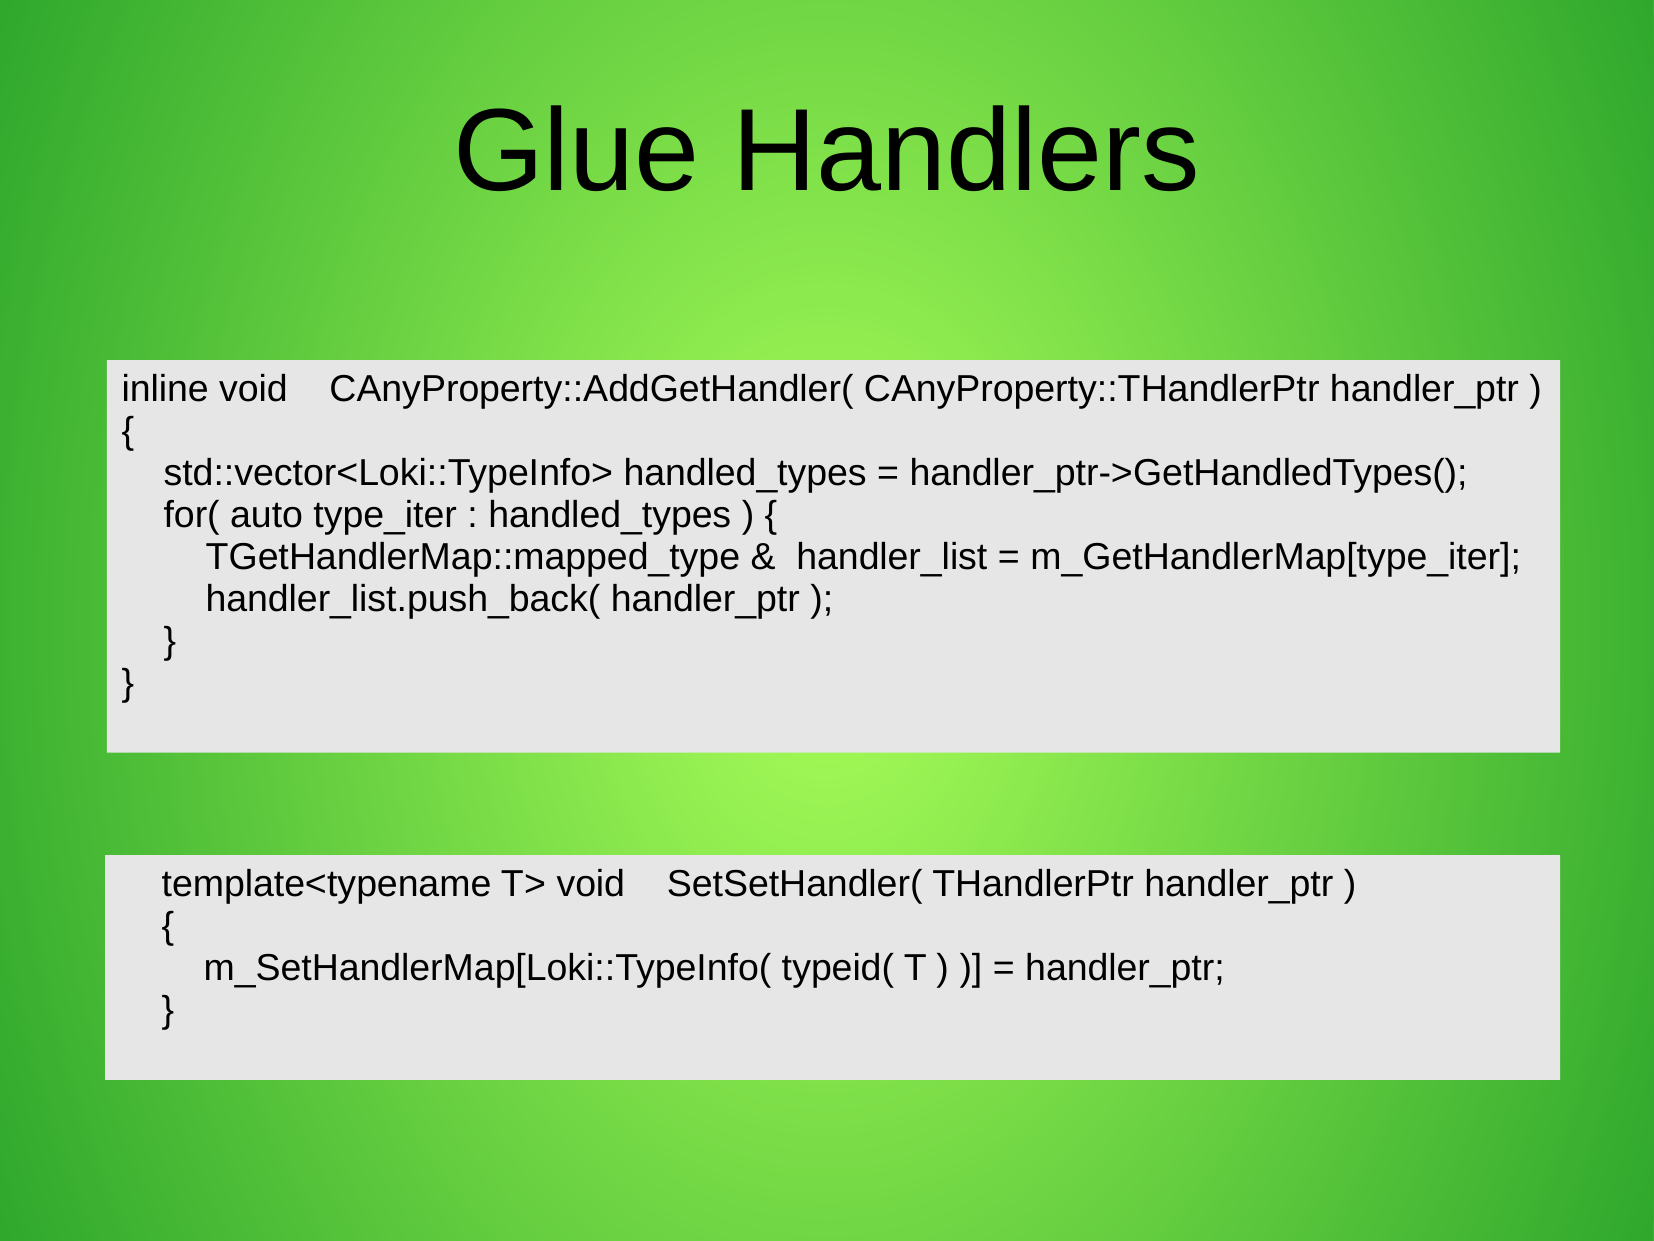

# Glue Handlers
inline void CAnyProperty::AddGetHandler( CAnyProperty::THandlerPtr handler_ptr )
{
 std::vector<Loki::TypeInfo> handled_types = handler_ptr->GetHandledTypes();
 for( auto type_iter : handled_types ) {
 TGetHandlerMap::mapped_type & handler_list = m_GetHandlerMap[type_iter];
 handler_list.push_back( handler_ptr );
 }
}
 template<typename T> void SetSetHandler( THandlerPtr handler_ptr )
 {
 m_SetHandlerMap[Loki::TypeInfo( typeid( T ) )] = handler_ptr;
 }